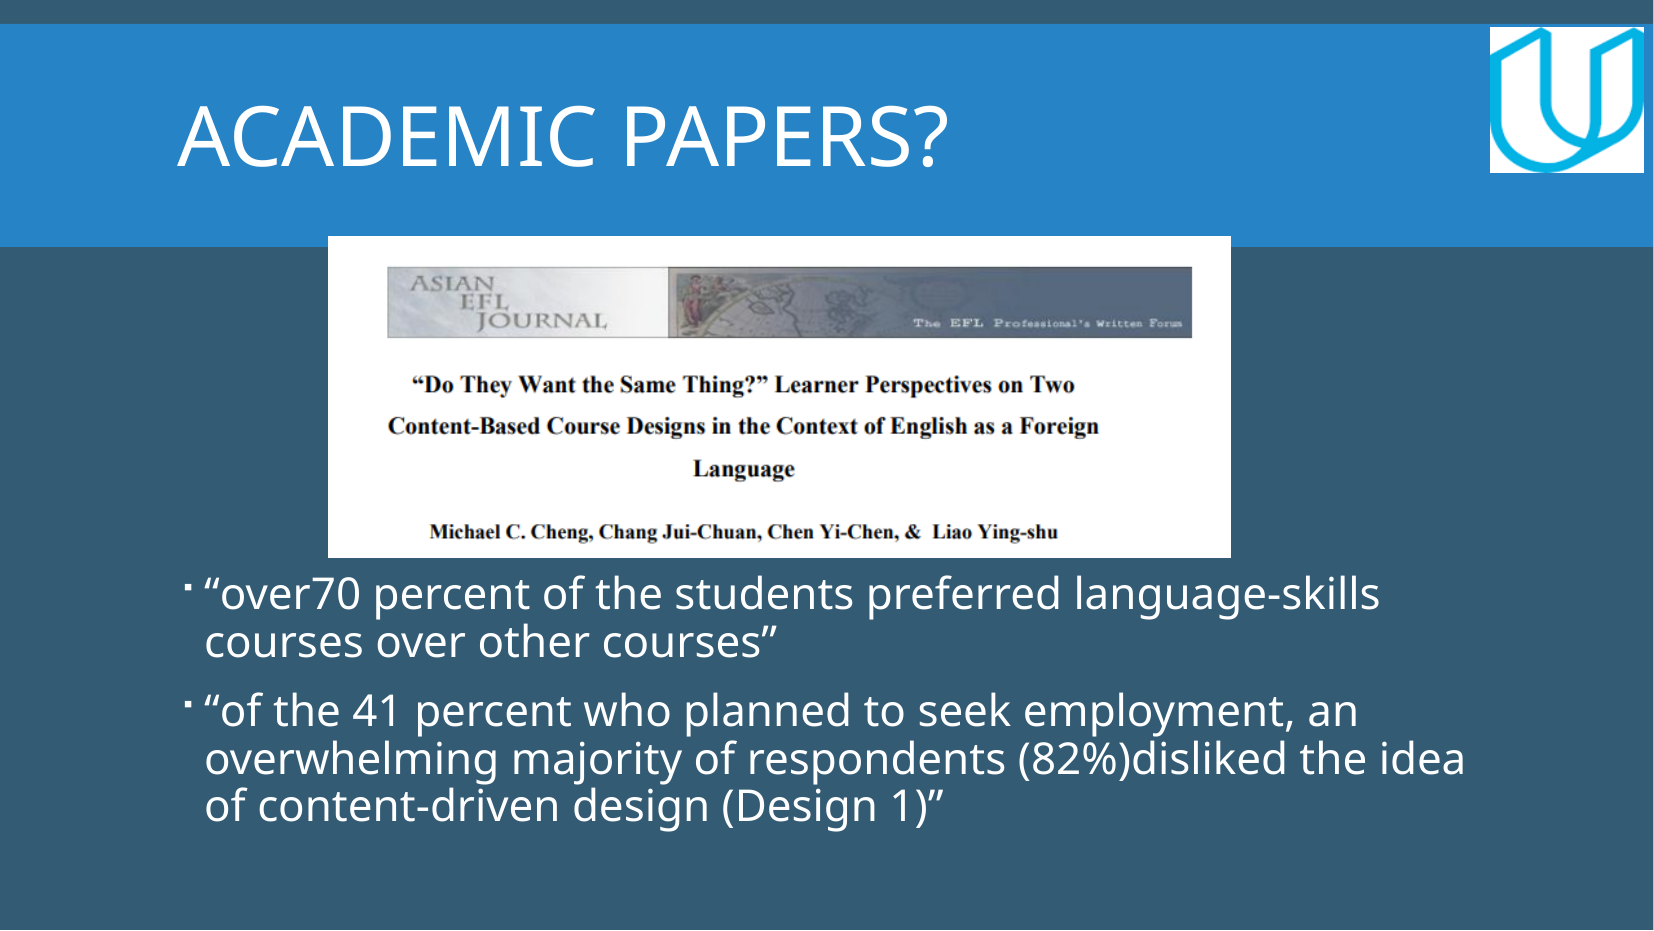

Academic papers?
“over70 percent of the students preferred language-skills courses over other courses”
“of the 41 percent who planned to seek employment, an overwhelming majority of respondents (82%)disliked the idea of content-driven design (Design 1)”